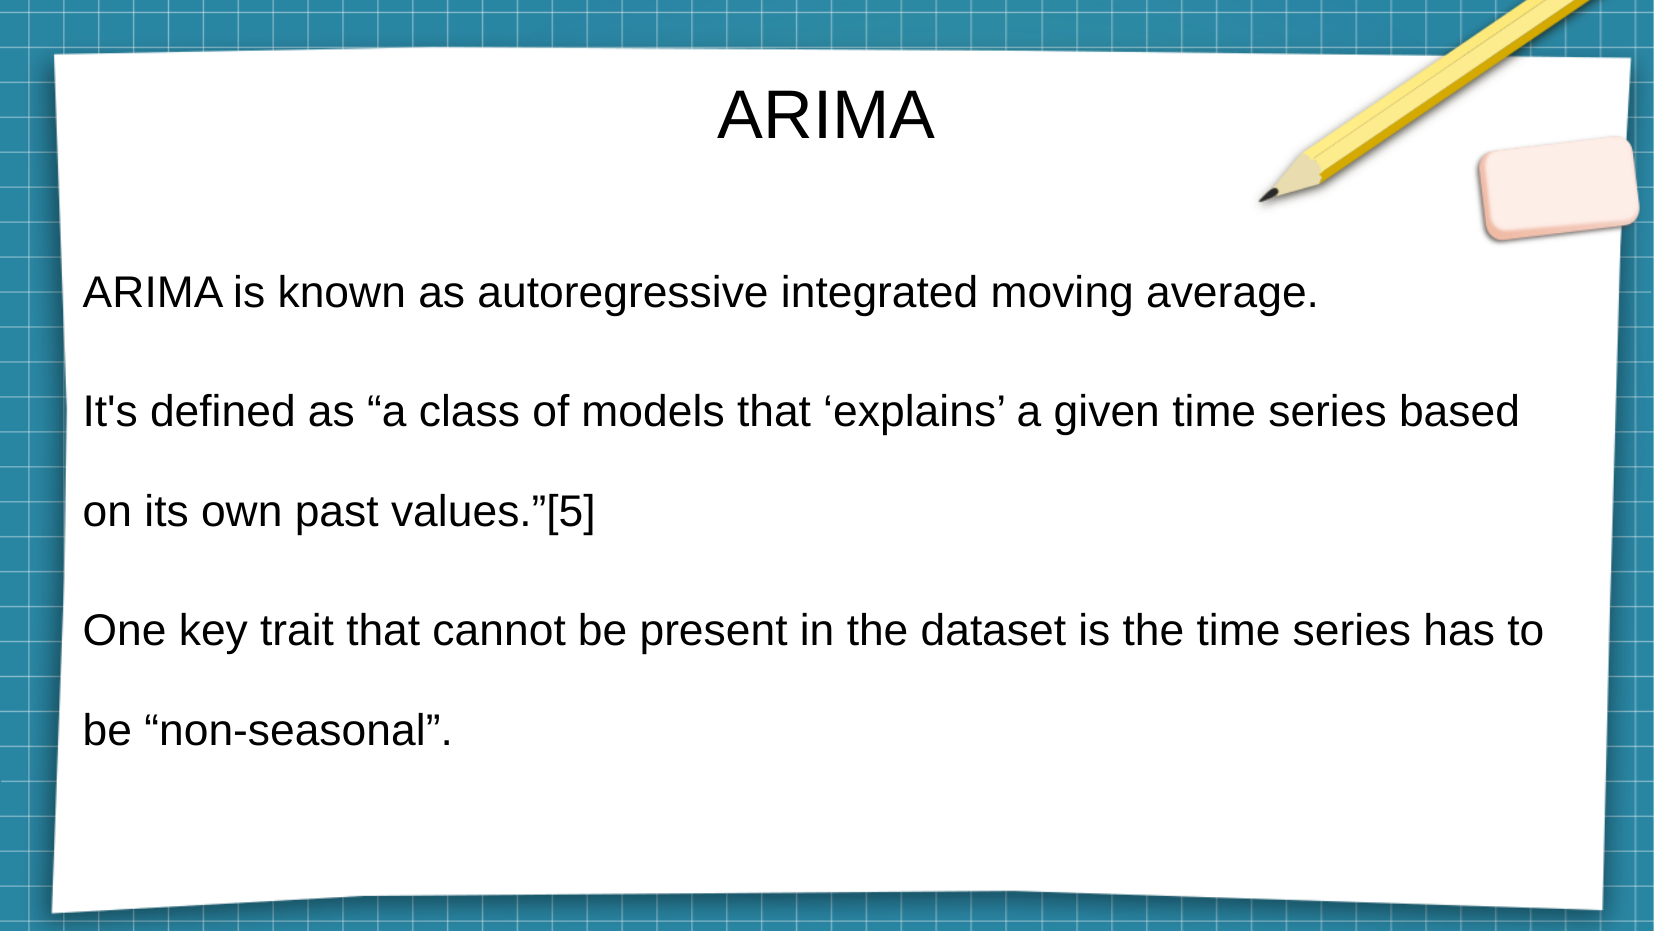

# ARIMA
ARIMA is known as autoregressive integrated moving average.
It's defined as “a class of models that ‘explains’ a given time series based on its own past values.”[5]
One key trait that cannot be present in the dataset is the time series has to be “non-seasonal”.